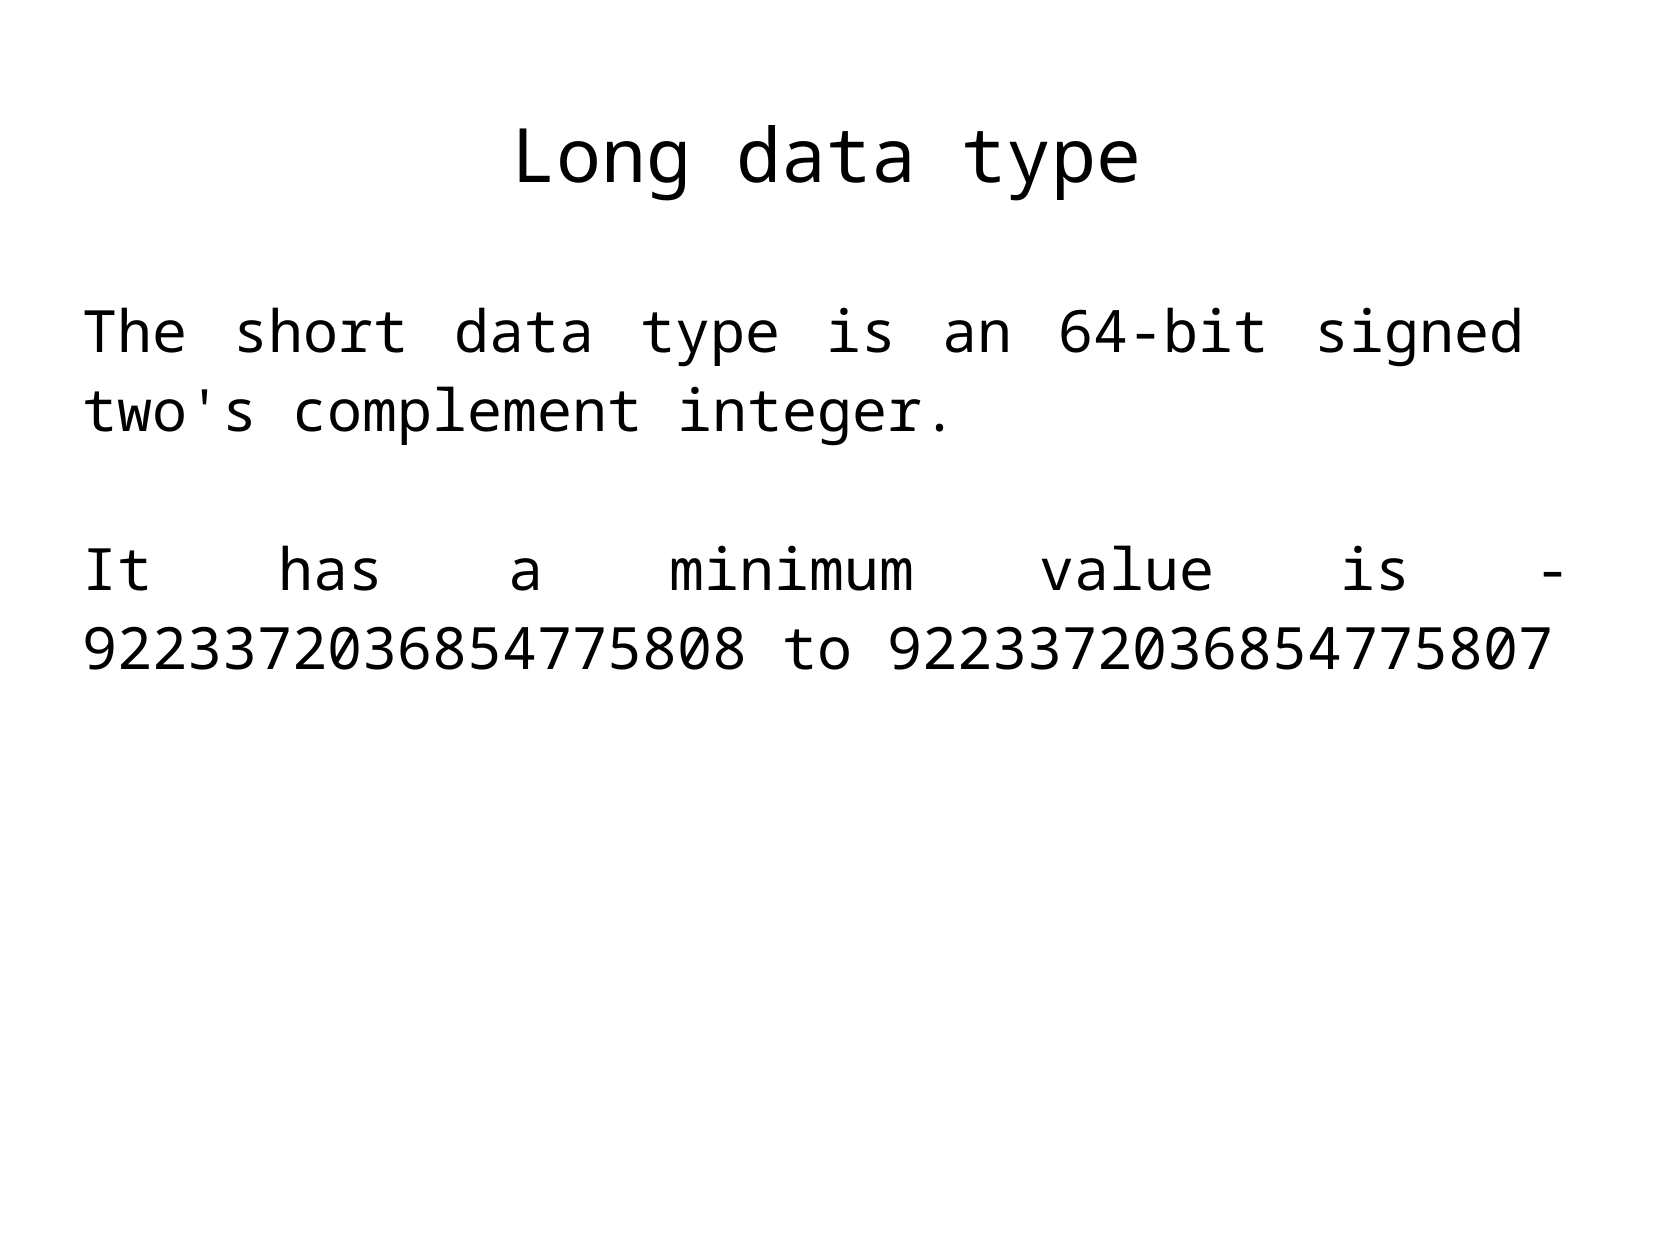

# Long data type
The short data type is an 64-bit signed two's complement integer.
It has a minimum value is -9223372036854775808 to 9223372036854775807